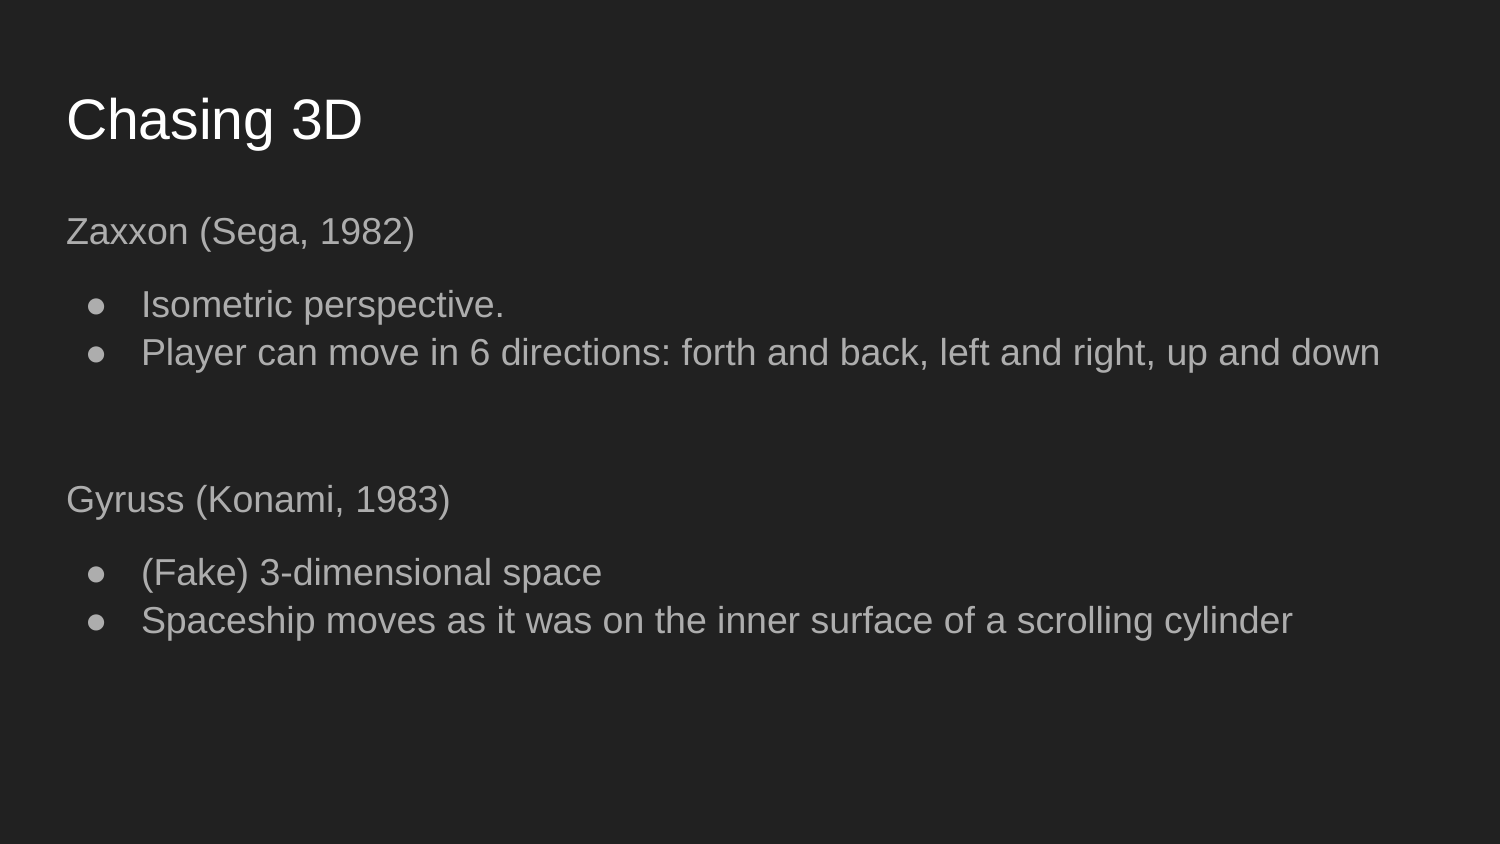

# Chasing 3D
Zaxxon (Sega, 1982)
Isometric perspective.
Player can move in 6 directions: forth and back, left and right, up and down
Gyruss (Konami, 1983)
(Fake) 3-dimensional space
Spaceship moves as it was on the inner surface of a scrolling cylinder